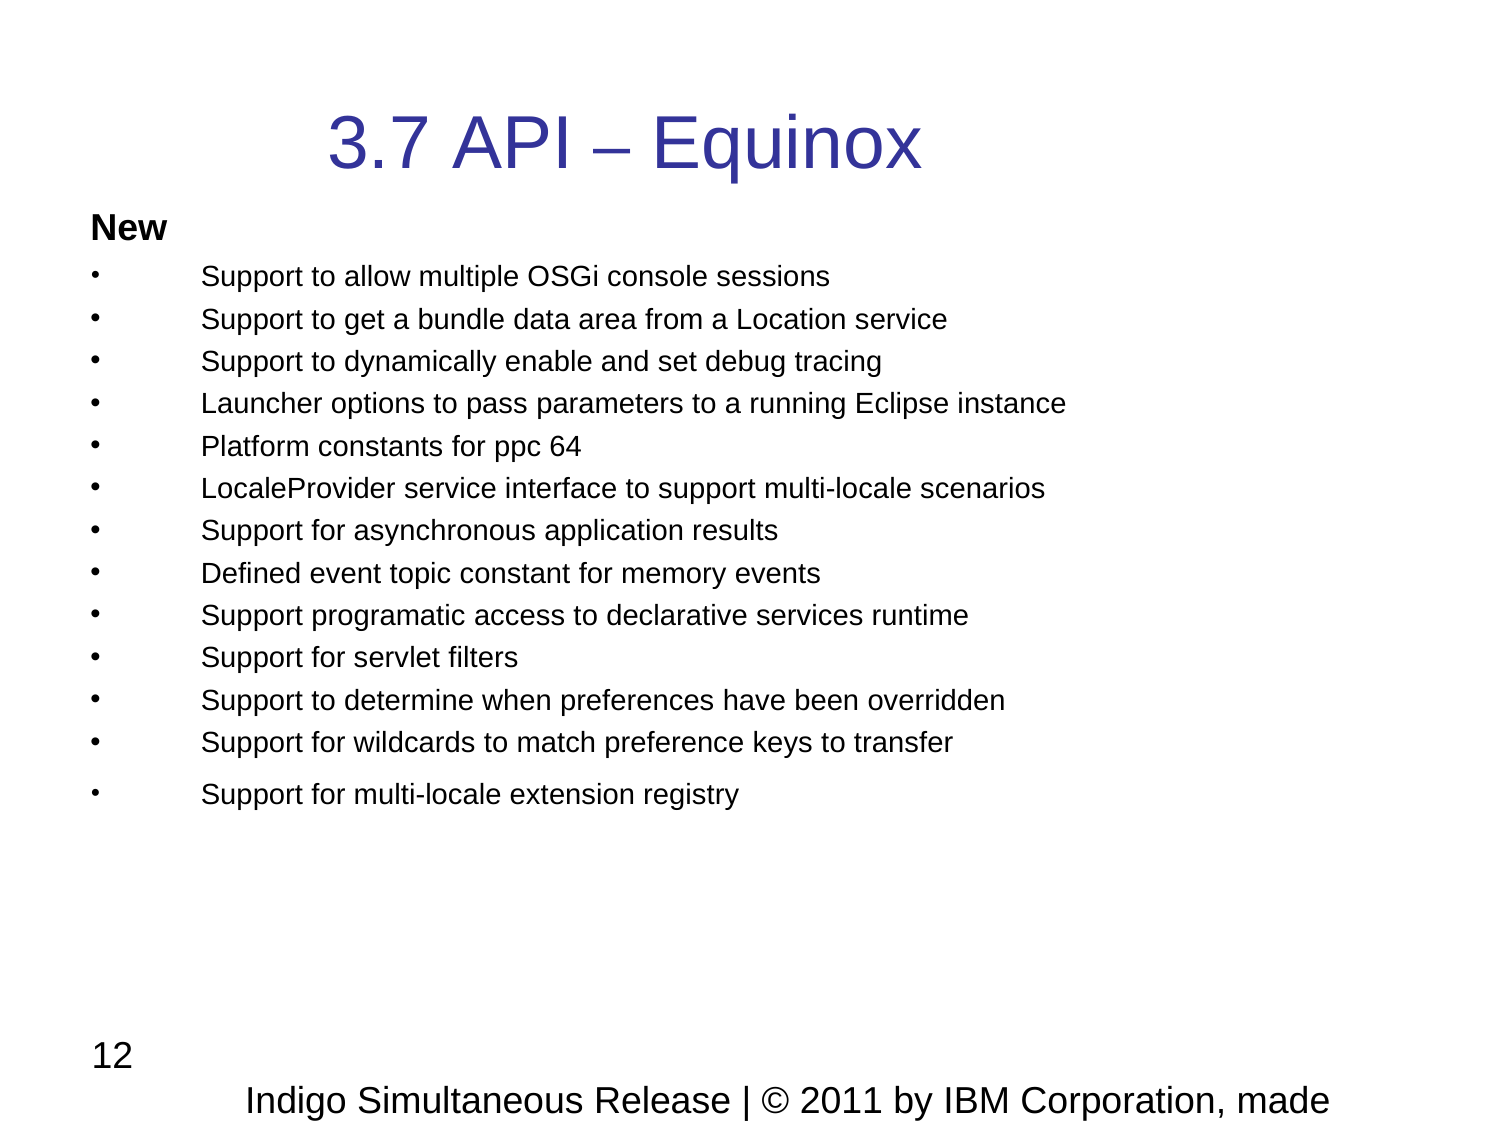

# 3.7 API – Equinox
New
Support to allow multiple OSGi console sessions
Support to get a bundle data area from a Location service
Support to dynamically enable and set debug tracing
Launcher options to pass parameters to a running Eclipse instance
Platform constants for ppc 64
LocaleProvider service interface to support multi-locale scenarios
Support for asynchronous application results
Defined event topic constant for memory events
Support programatic access to declarative services runtime
Support for servlet filters
Support to determine when preferences have been overridden
Support for wildcards to match preference keys to transfer
Support for multi-locale extension registry
12